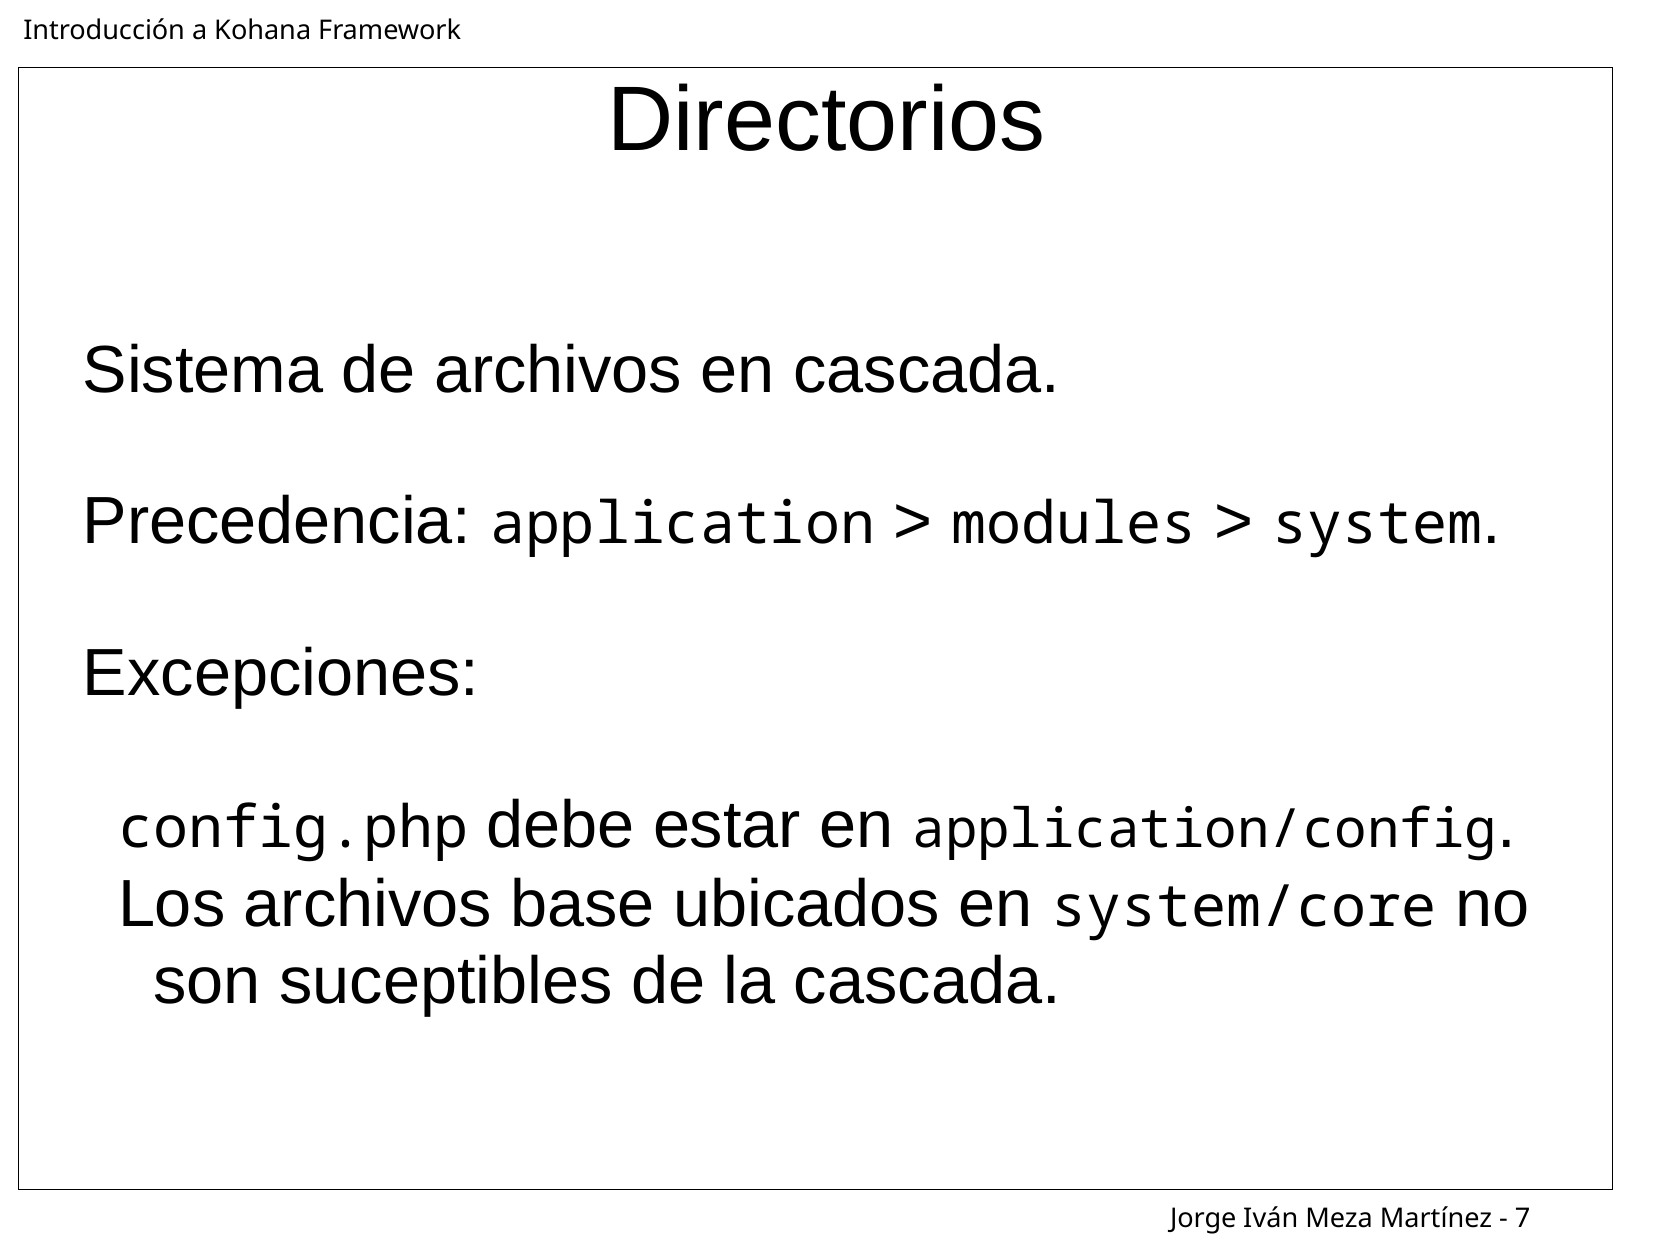

# Directorios
Sistema de archivos en cascada.
Precedencia: application > modules > system.
Excepciones:
config.php debe estar en application/config.
Los archivos base ubicados en system/core no son suceptibles de la cascada.